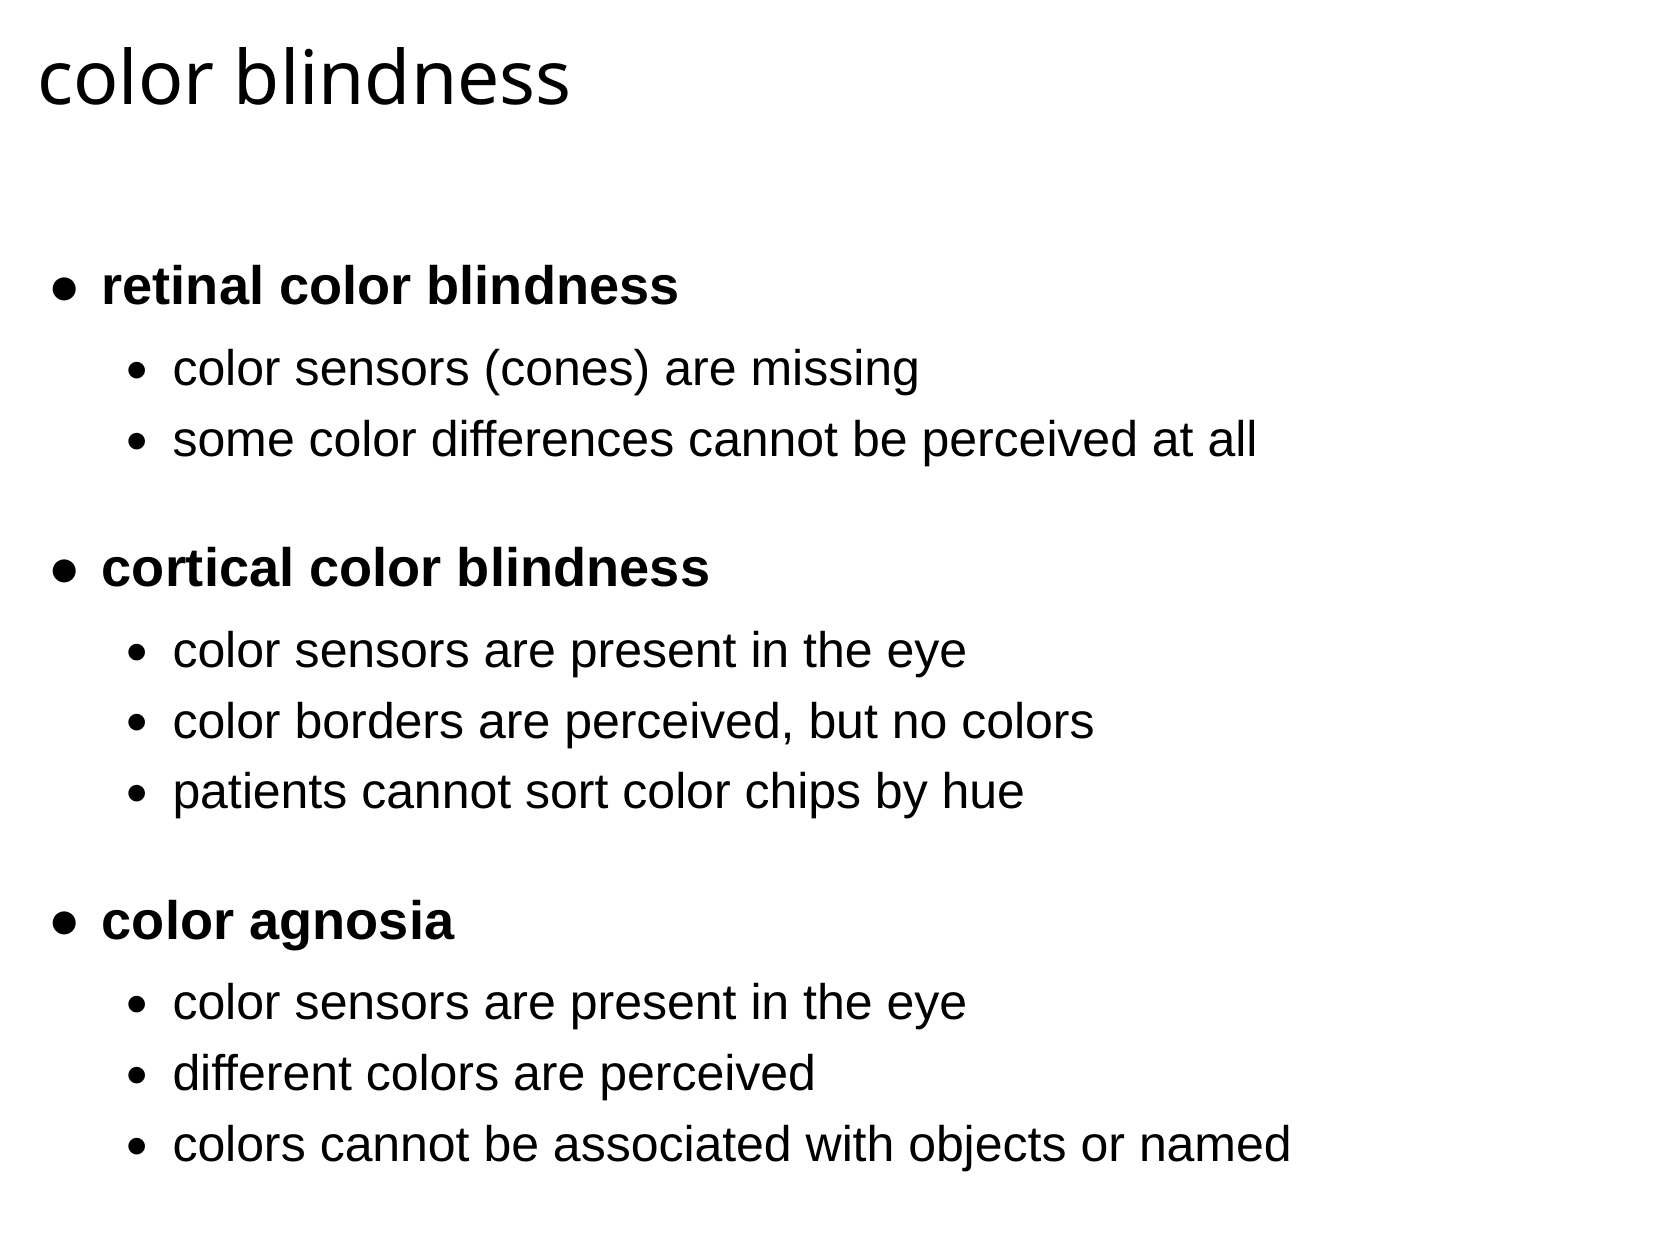

# color blindness
retinal color blindness
color sensors (cones) are missing
some color differences cannot be perceived at all
cortical color blindness
color sensors are present in the eye
color borders are perceived, but no colors
patients cannot sort color chips by hue
color agnosia
color sensors are present in the eye
different colors are perceived
colors cannot be associated with objects or named